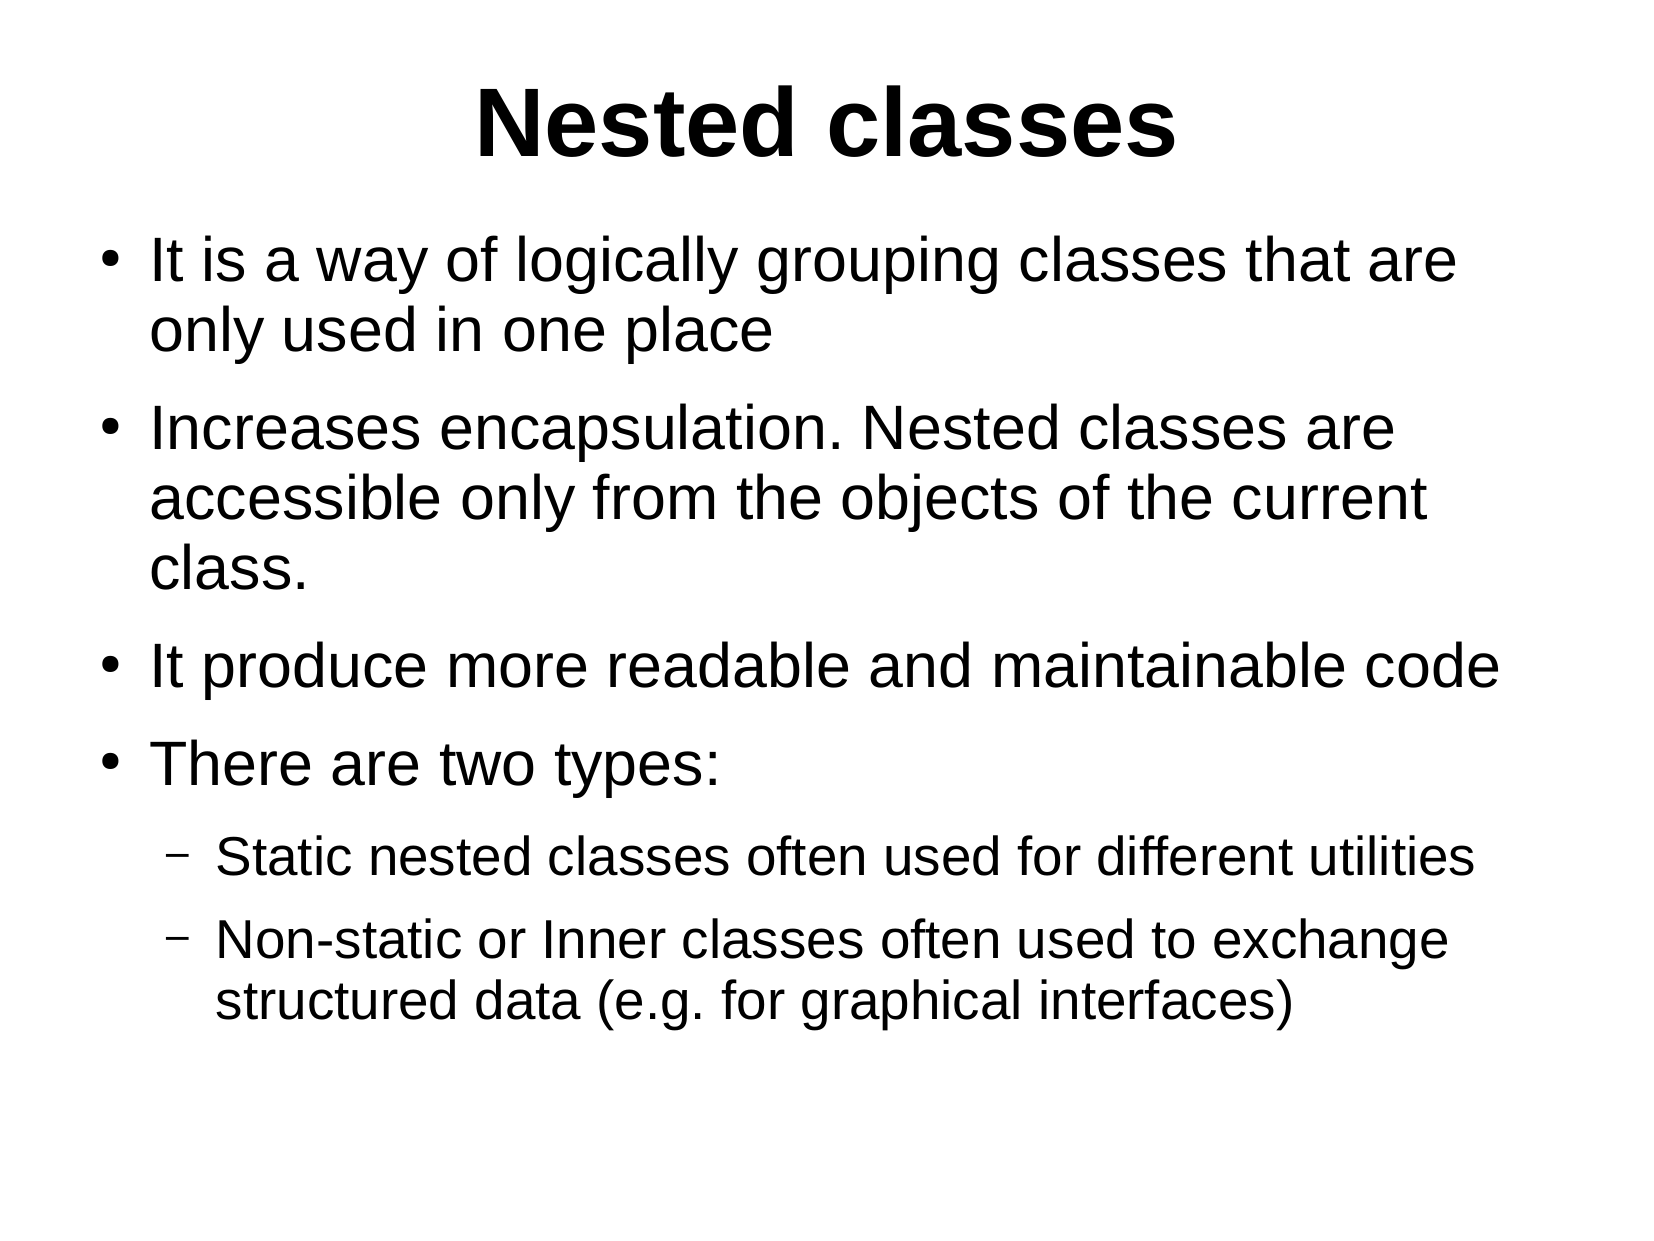

# Nested classes
It is a way of logically grouping classes that are only used in one place
Increases encapsulation. Nested classes are accessible only from the objects of the current class.
It produce more readable and maintainable code
There are two types:
Static nested classes often used for different utilities
Non-static or Inner classes often used to exchange structured data (e.g. for graphical interfaces)